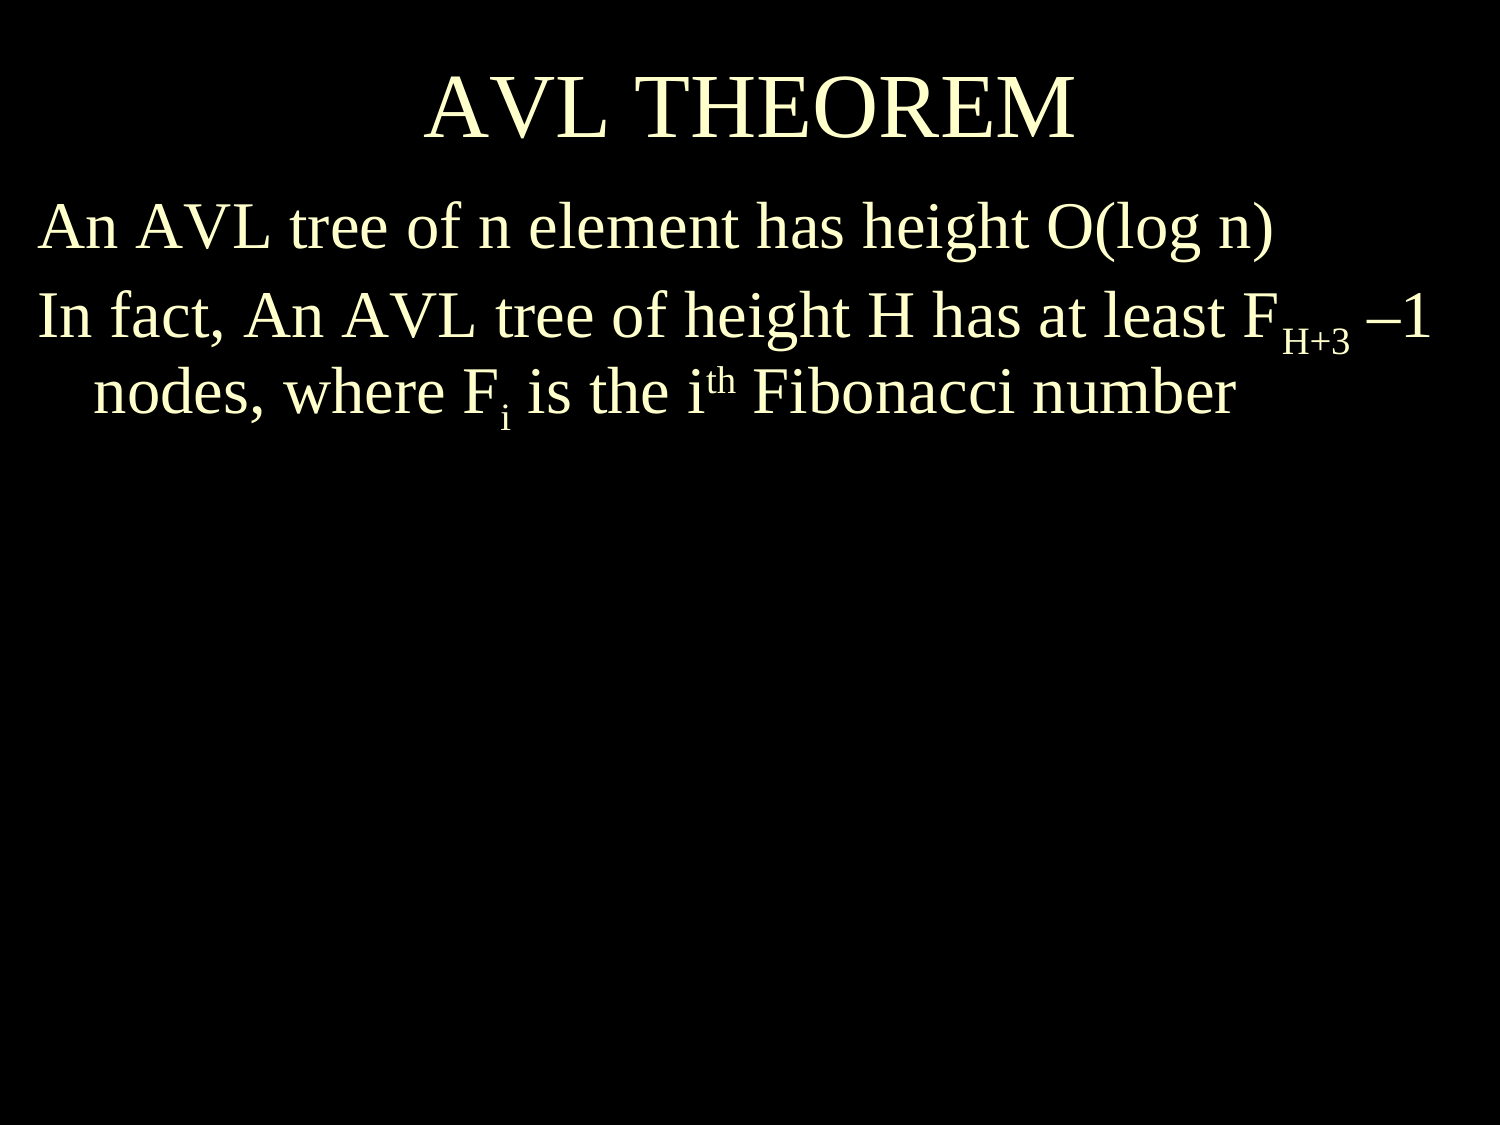

# AVL THEOREM
An AVL tree of n element has height O(log n)
In fact, An AVL tree of height H has at least FH+3 –1 nodes, where Fi is the ith Fibonacci number